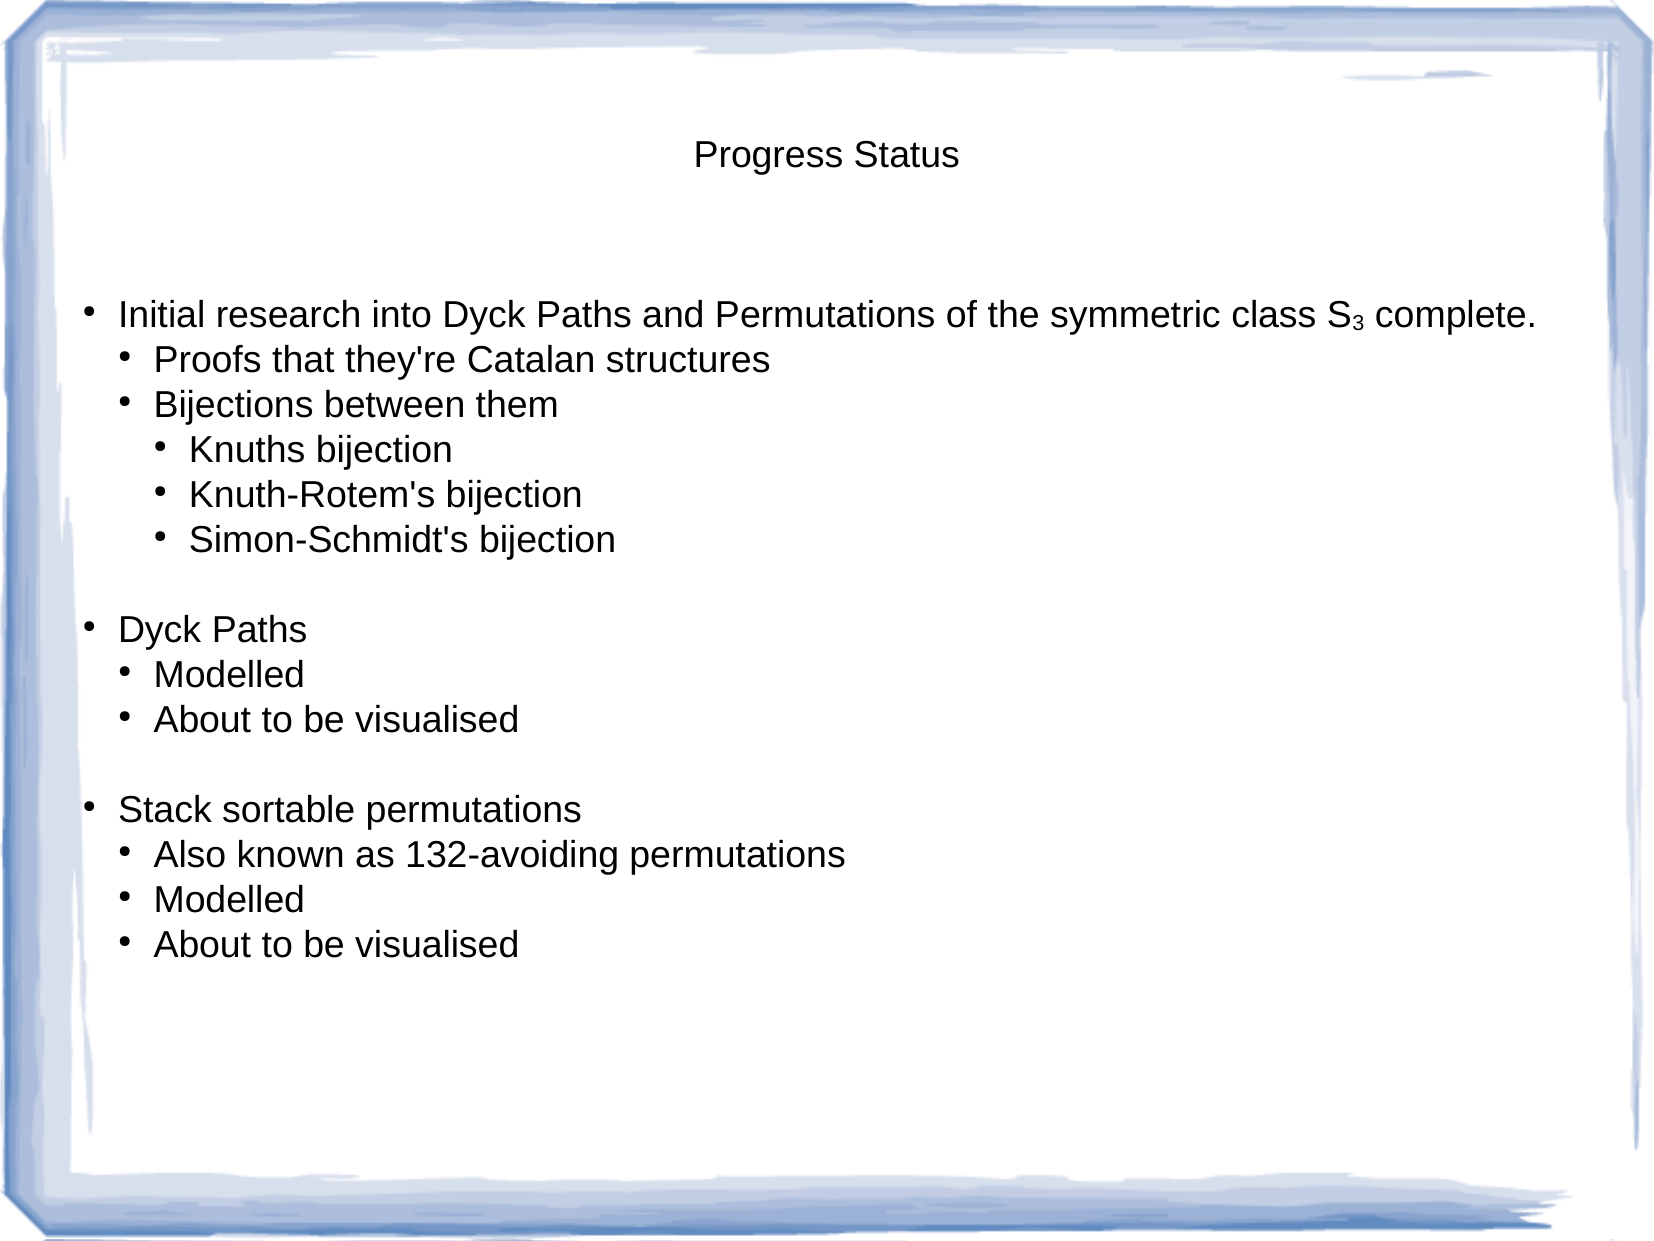

Progress Status
Initial research into Dyck Paths and Permutations of the symmetric class S3 complete.
Proofs that they're Catalan structures
Bijections between them
Knuths bijection
Knuth-Rotem's bijection
Simon-Schmidt's bijection
Dyck Paths
Modelled
About to be visualised
Stack sortable permutations
Also known as 132-avoiding permutations
Modelled
About to be visualised